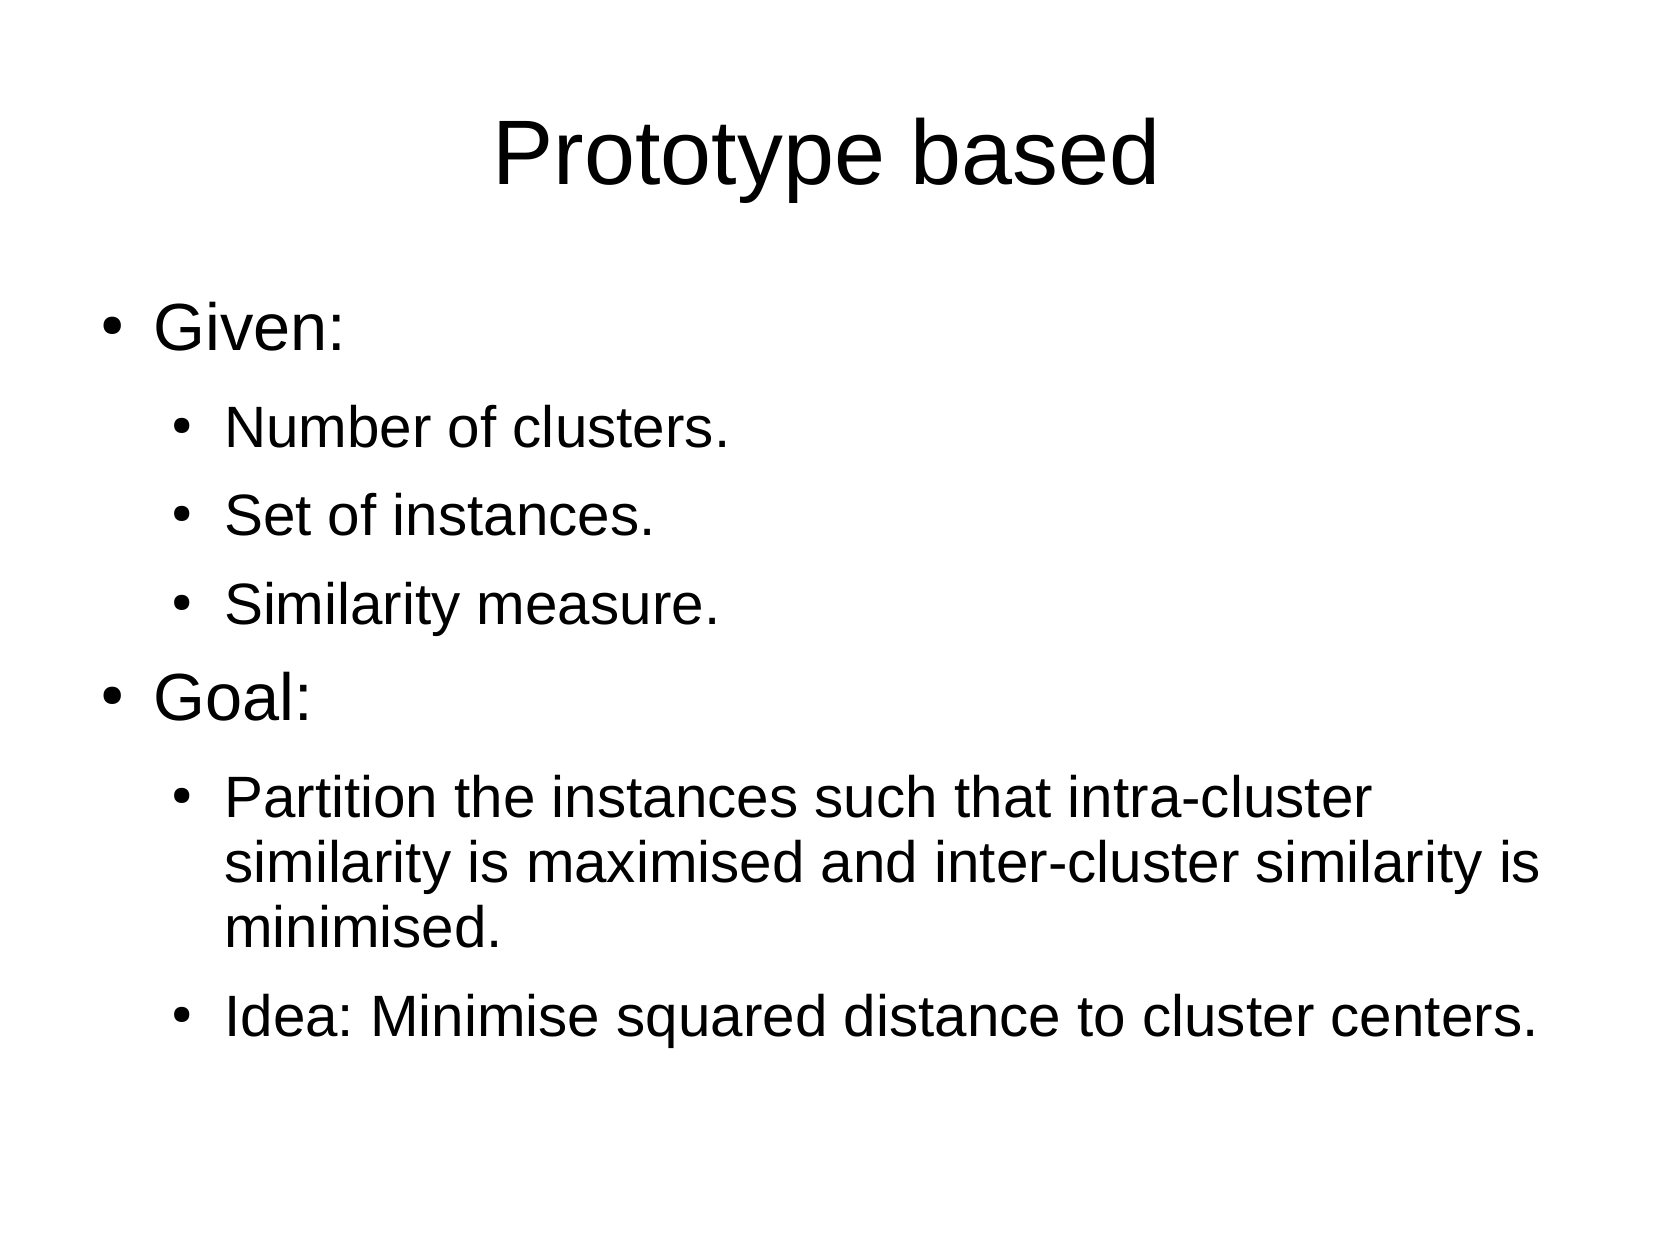

# Prototype based
Given:
Number of clusters.
Set of instances.
Similarity measure.
Goal:
Partition the instances such that intra-cluster similarity is maximised and inter-cluster similarity is minimised.
Idea: Minimise squared distance to cluster centers.